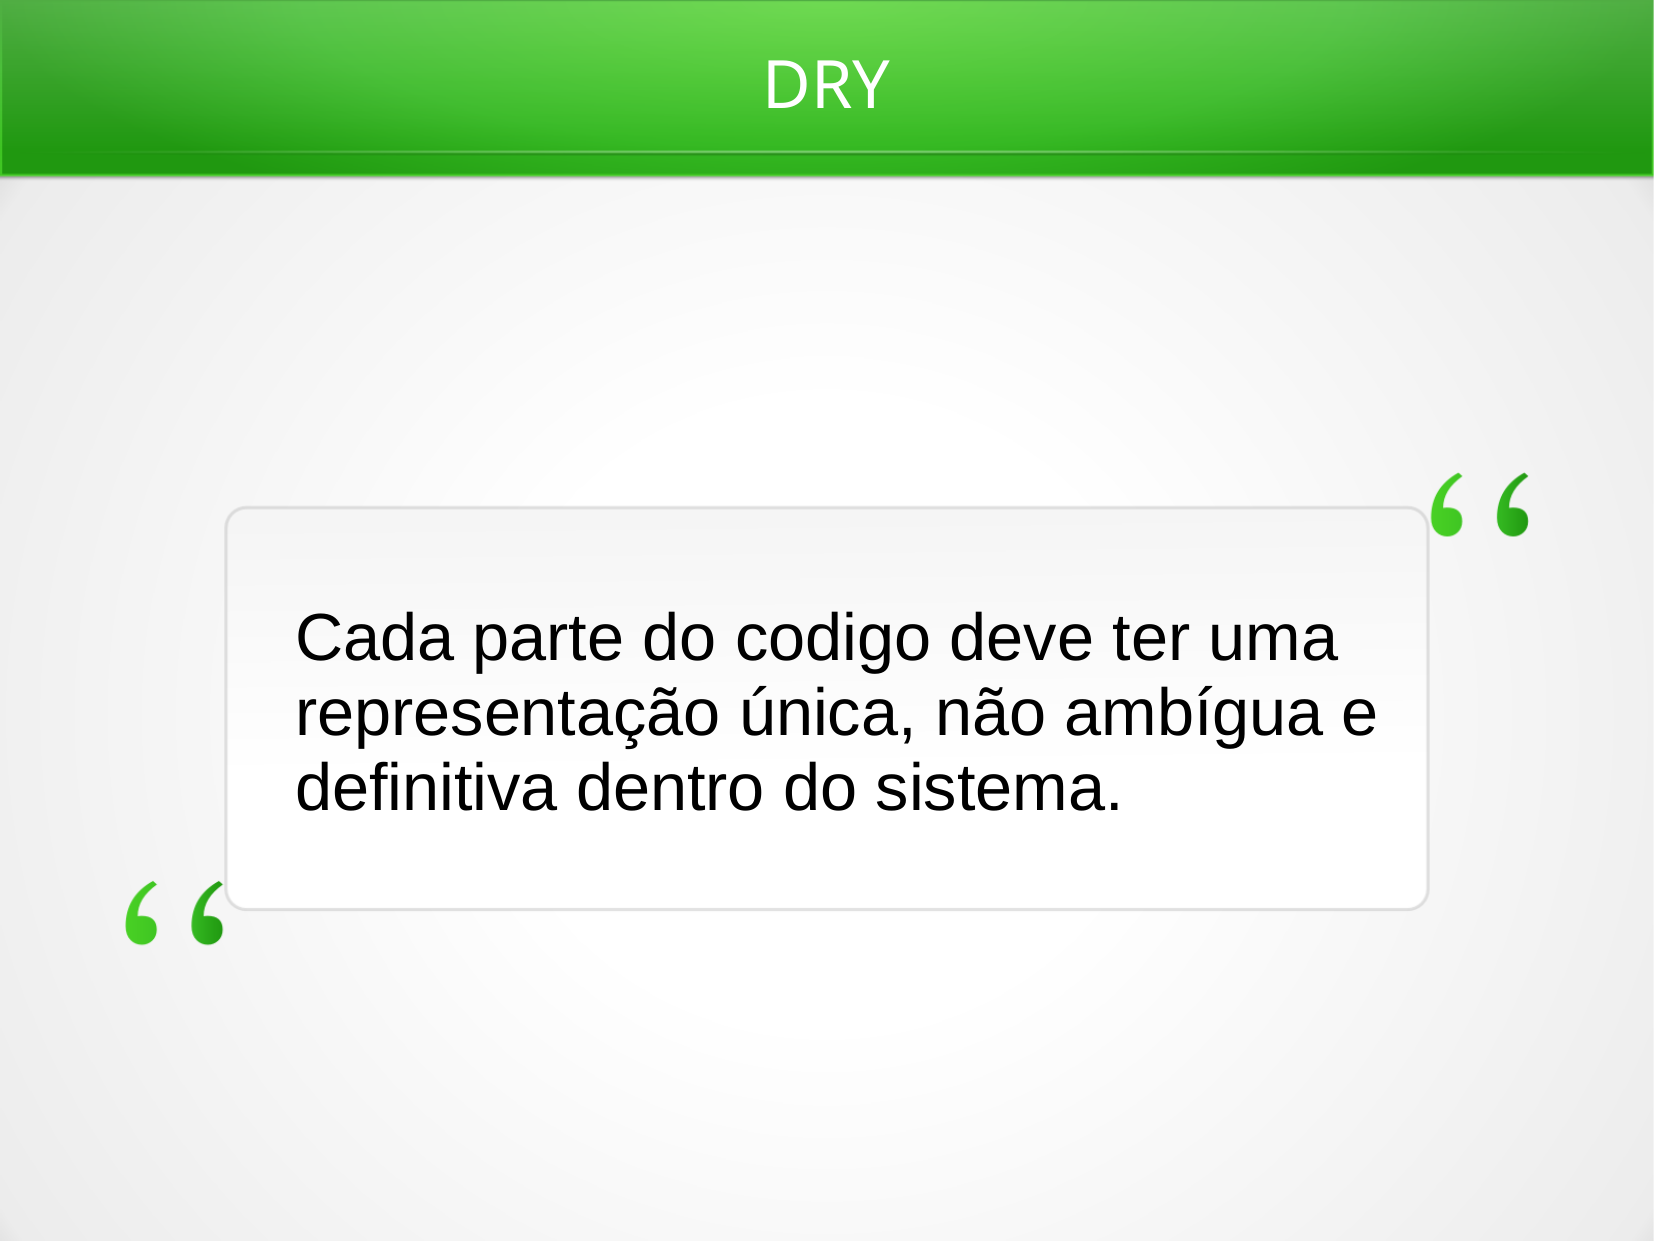

# DRY
Cada parte do codigo deve ter uma representação única, não ambígua e definitiva dentro do sistema.